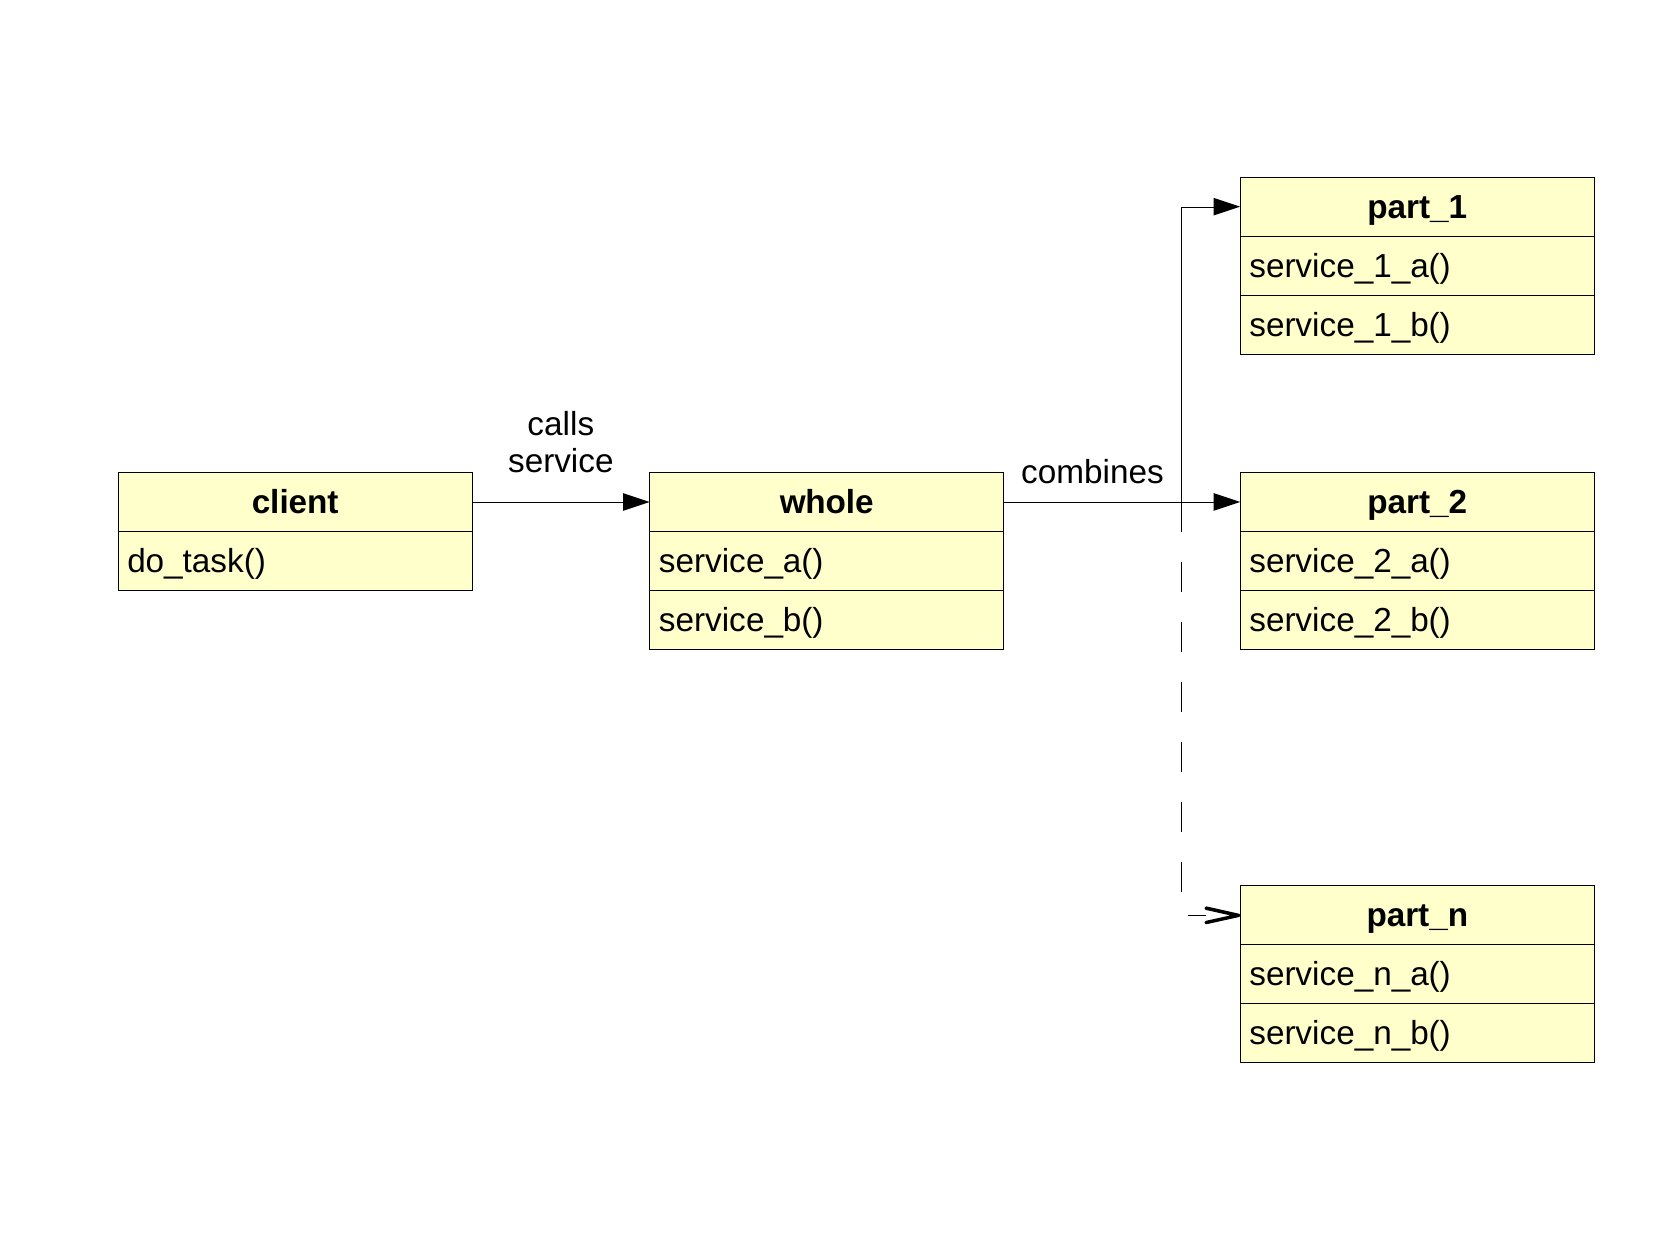

part_1
 service_1_a()
 service_1_b()
calls
service
combines
client
 do_task()
whole
 service_a()
 service_b()
part_2
 service_2_a()
 service_2_b()
part_n
 service_n_a()
 service_n_b()